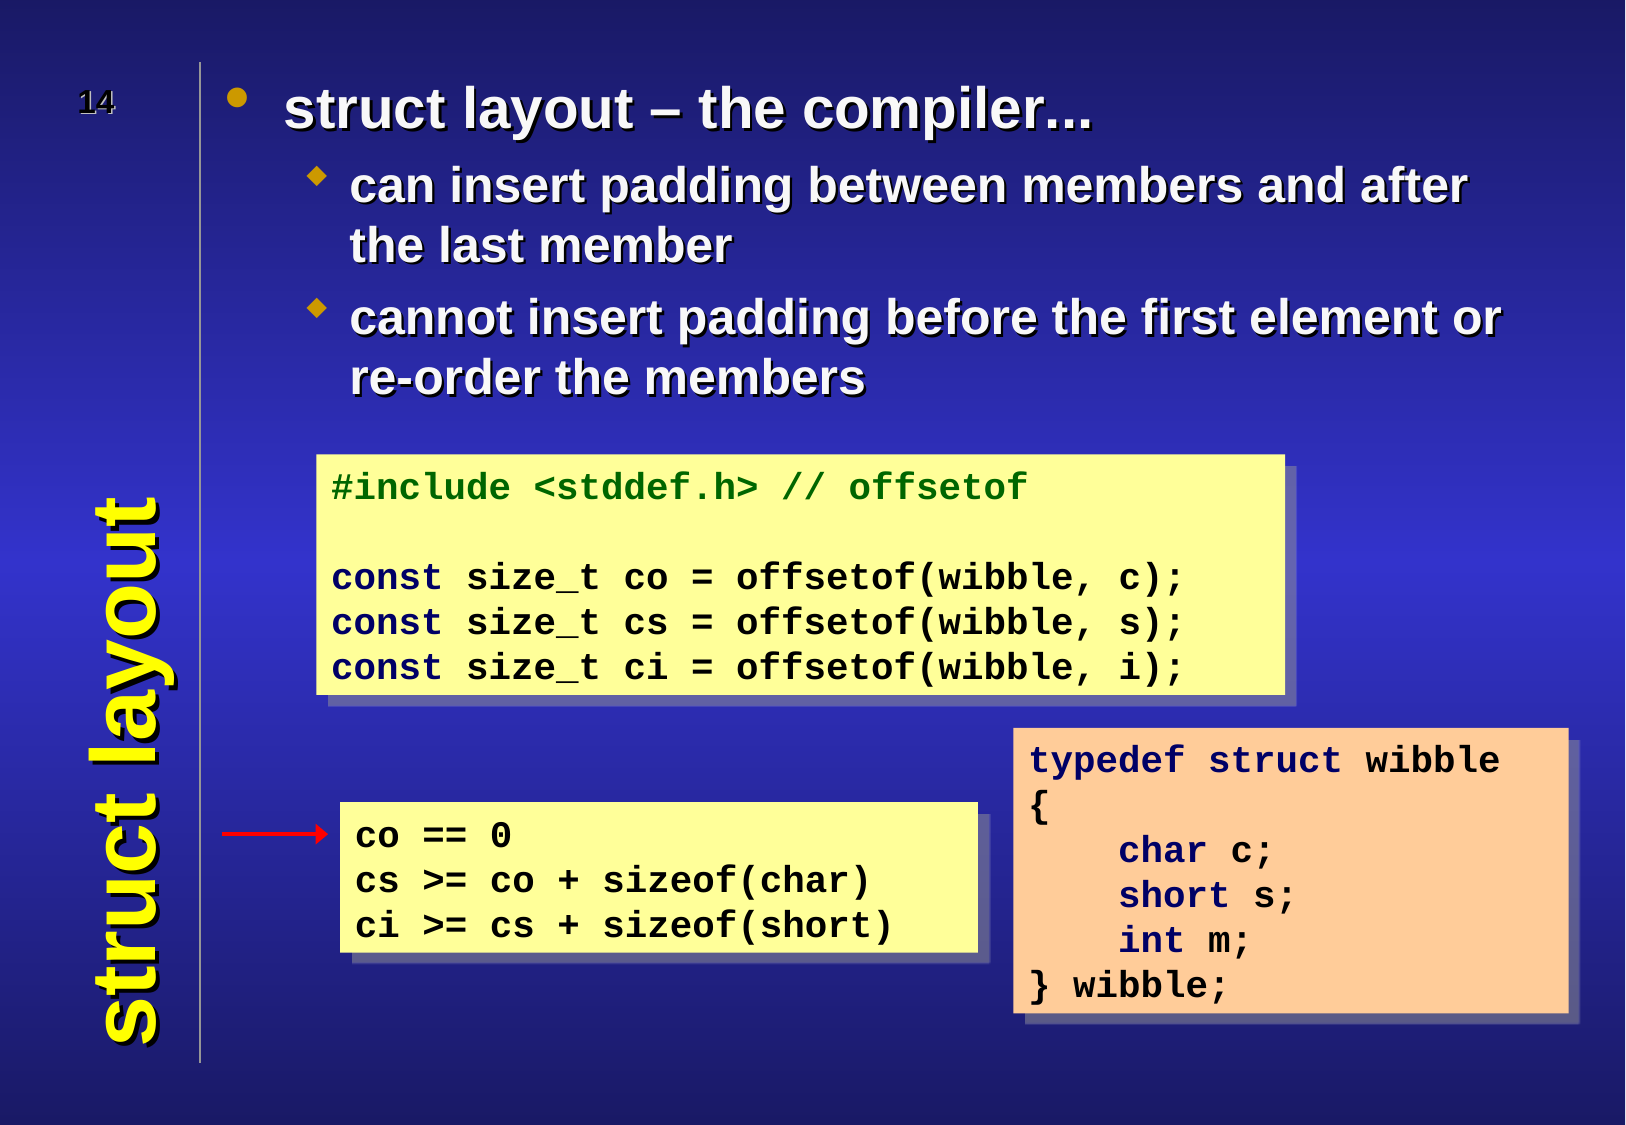

14
struct layout – the compiler...
can insert padding between members and after the last member
cannot insert padding before the first element or re-order the members
#include <stddef.h> // offsetof
const size_t co = offsetof(wibble, c);
const size_t cs = offsetof(wibble, s);
const size_t ci = offsetof(wibble, i);
# struct layout
typedef struct wibble
{
 char c;
 short s;
 int m;
} wibble;
co == 0
cs >= co + sizeof(char)
ci >= cs + sizeof(short)